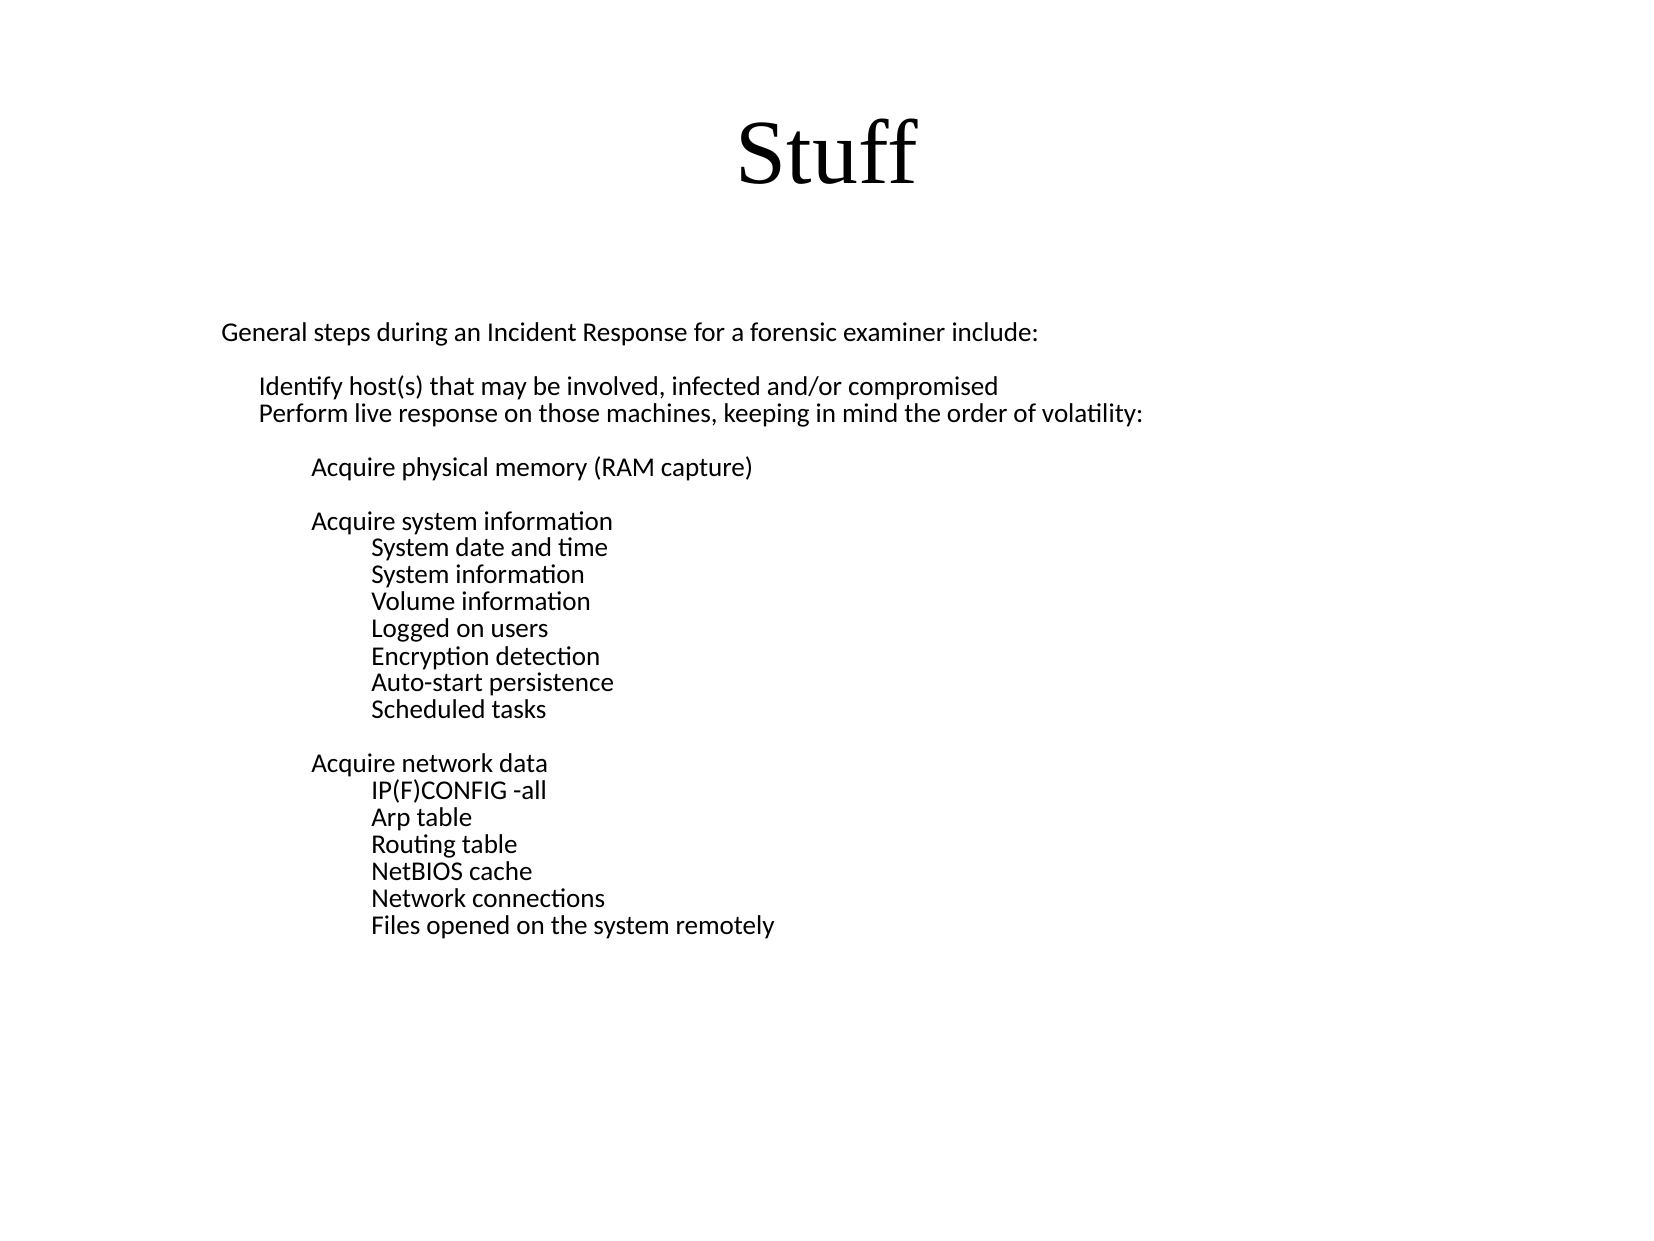

# Stuff
General steps during an Incident Response for a forensic examiner include:
Identify host(s) that may be involved, infected and/or compromised
Perform live response on those machines, keeping in mind the order of volatility:
Acquire physical memory (RAM capture)
Acquire system information
System date and time
System information
Volume information
Logged on users
Encryption detection
Auto-start persistence
Scheduled tasks
Acquire network data
IP(F)CONFIG -all
Arp table
Routing table
NetBIOS cache
Network connections
Files opened on the system remotely